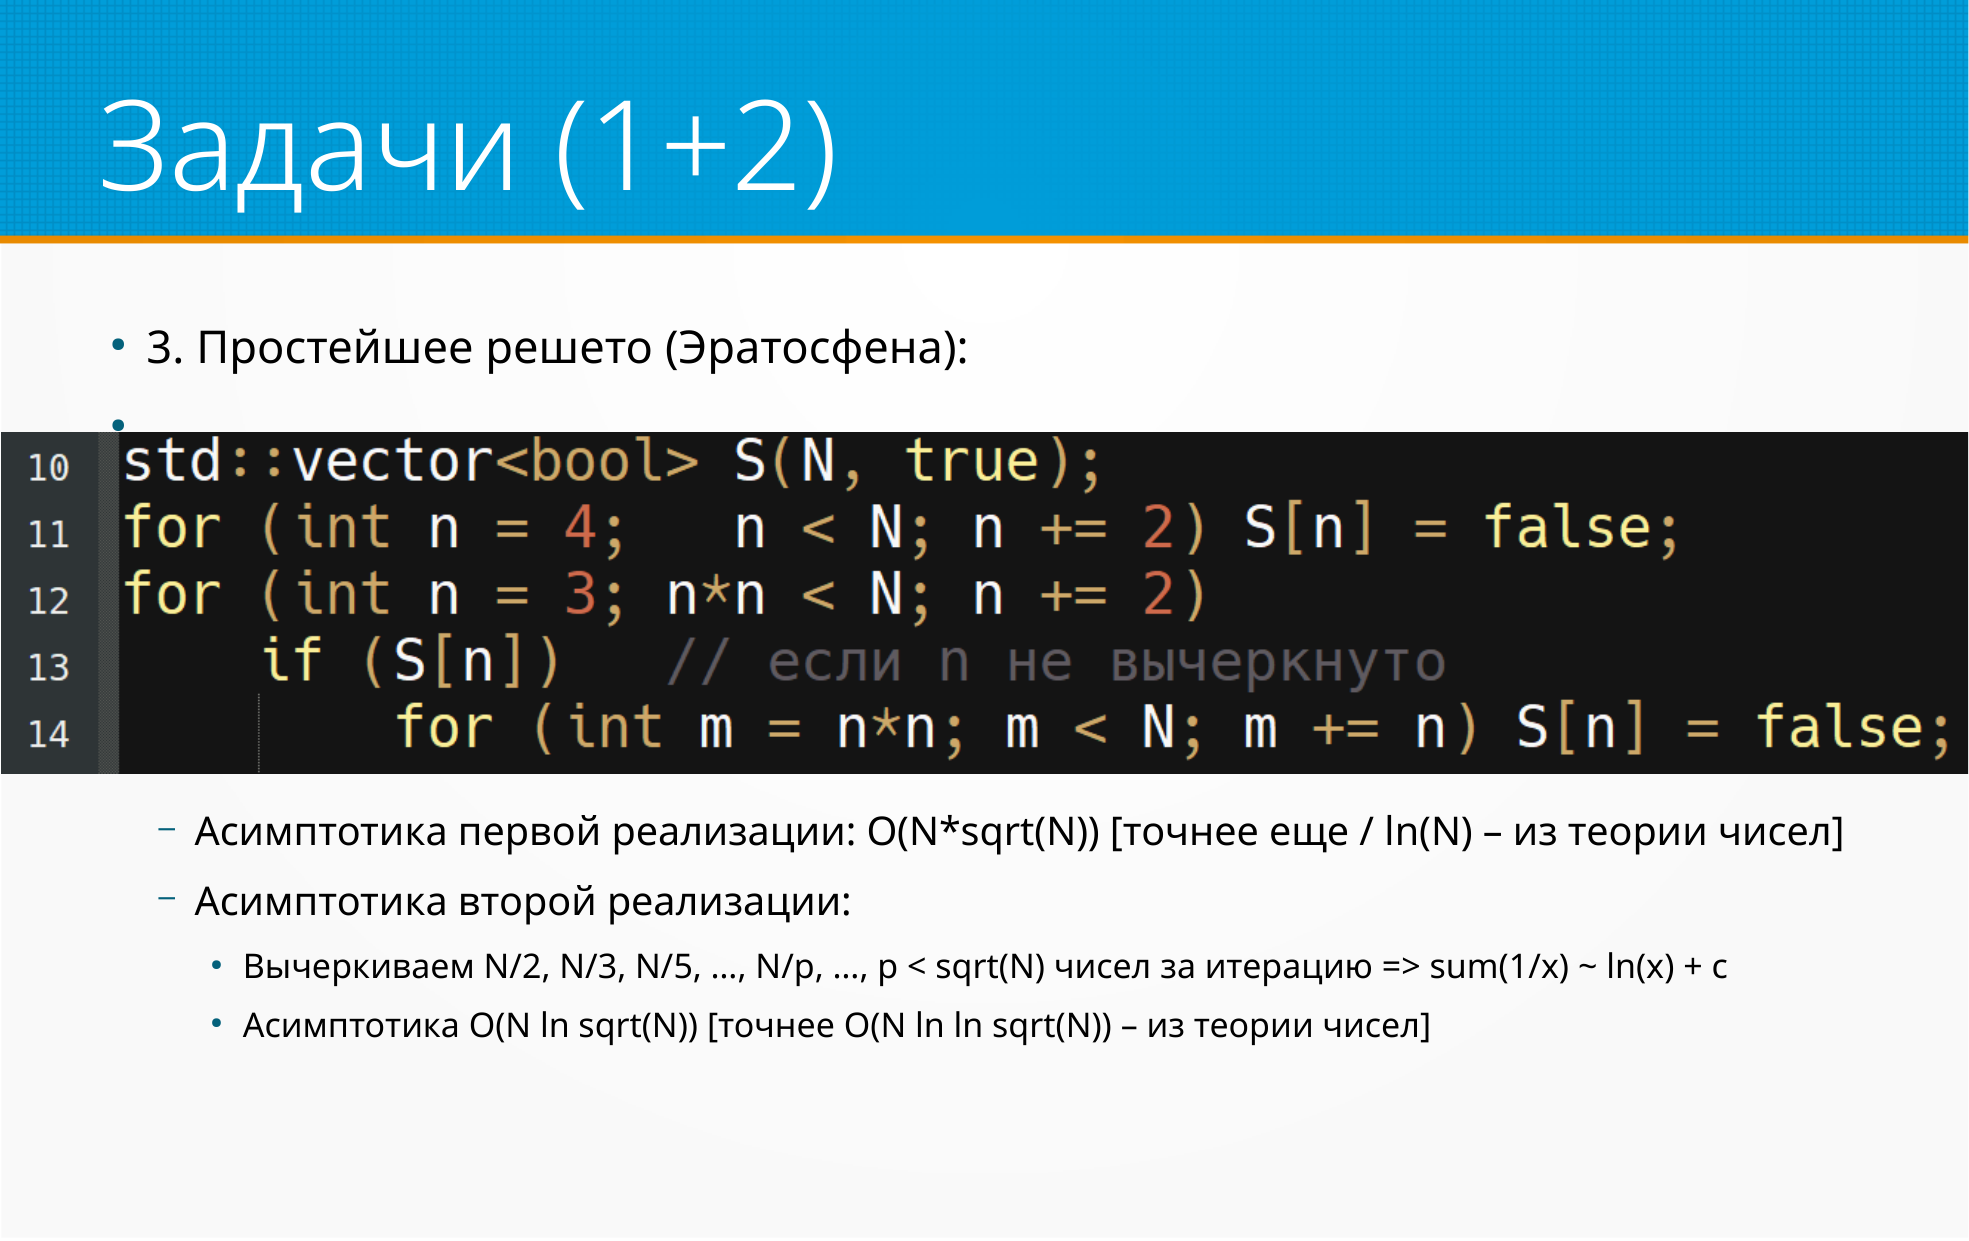

# Задачи (1+2)
3. Простейшее решето (Эратосфена):
Асимптотика первой реализации: O(N*sqrt(N)) [точнее еще / ln(N) – из теории чисел]
Асимптотика второй реализации:
Вычеркиваем N/2, N/3, N/5, …, N/p, …, p < sqrt(N) чисел за итерацию => sum(1/x) ~ ln(x) + c
Асимптотика O(N ln sqrt(N)) [точнее O(N ln ln sqrt(N)) – из теории чисел]